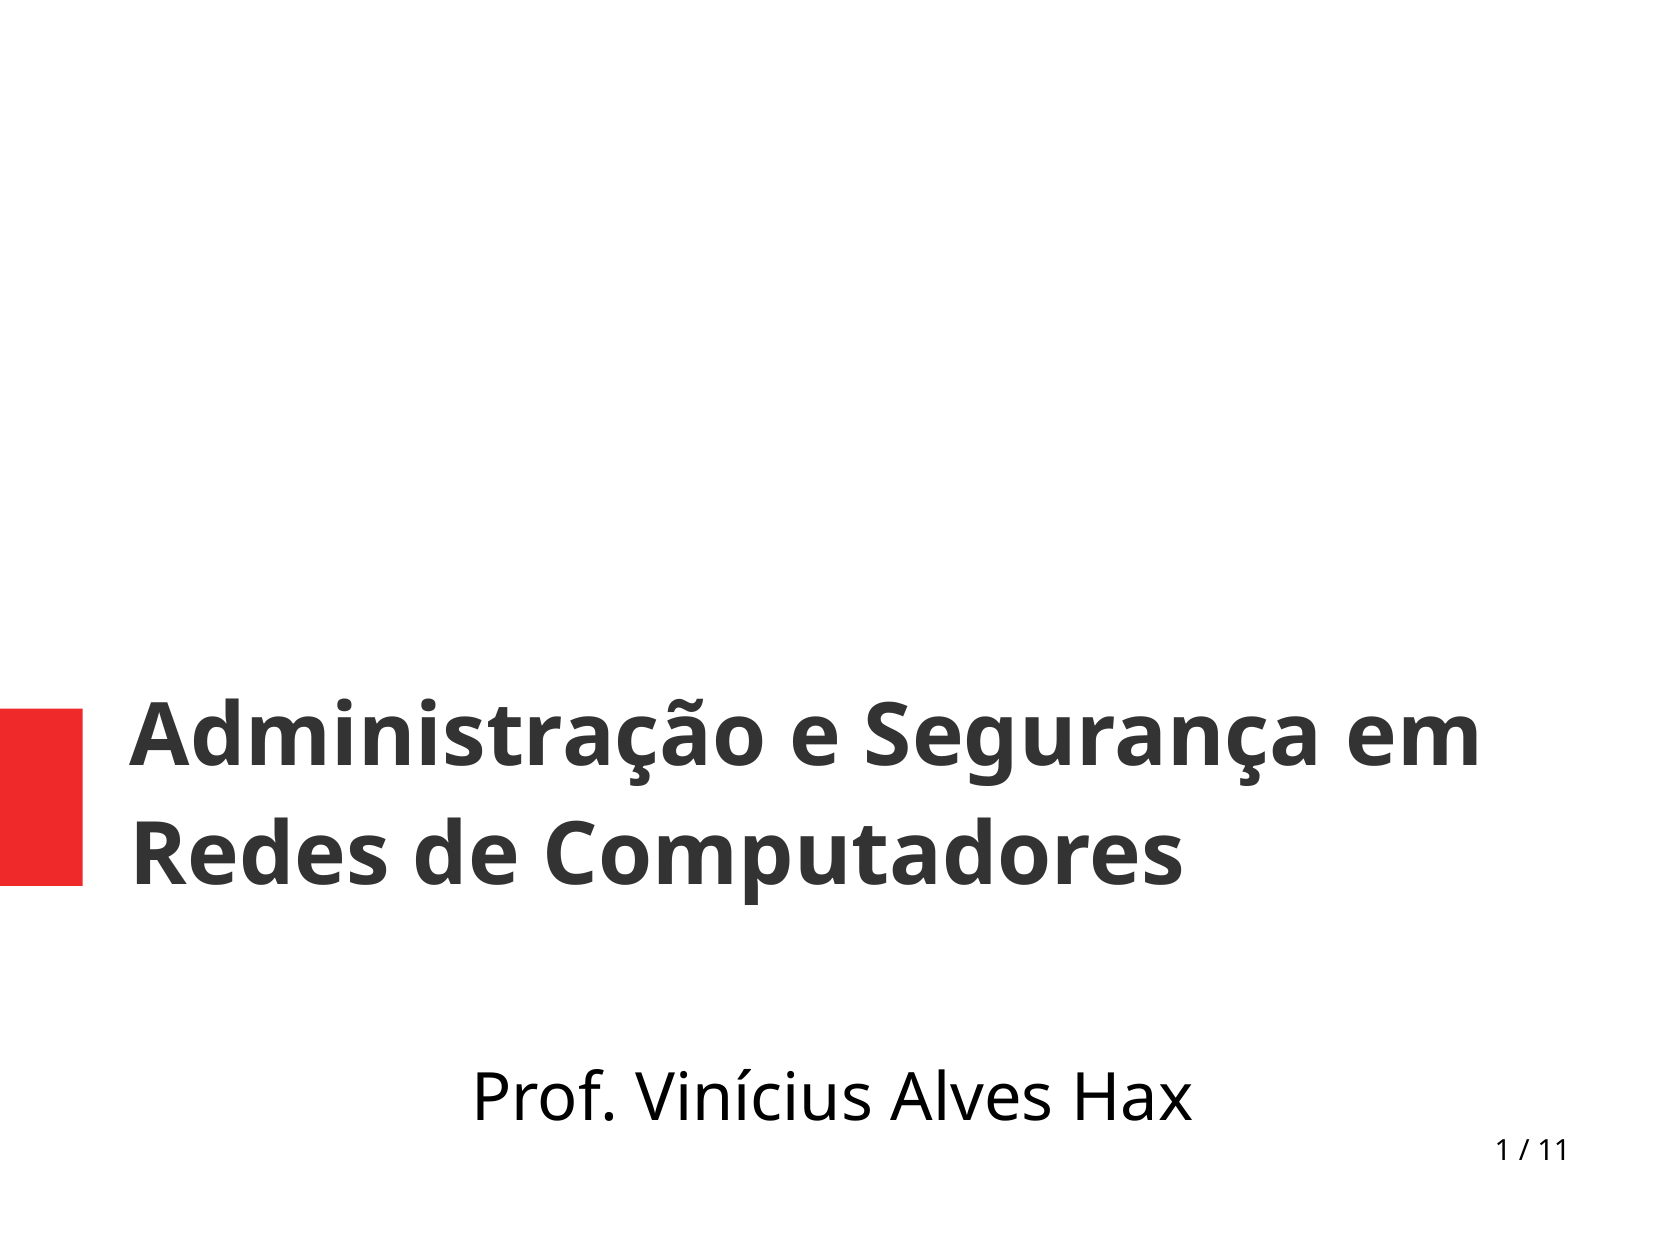

# Administração e Segurança em Redes de Computadores
Prof. Vinícius Alves Hax
1